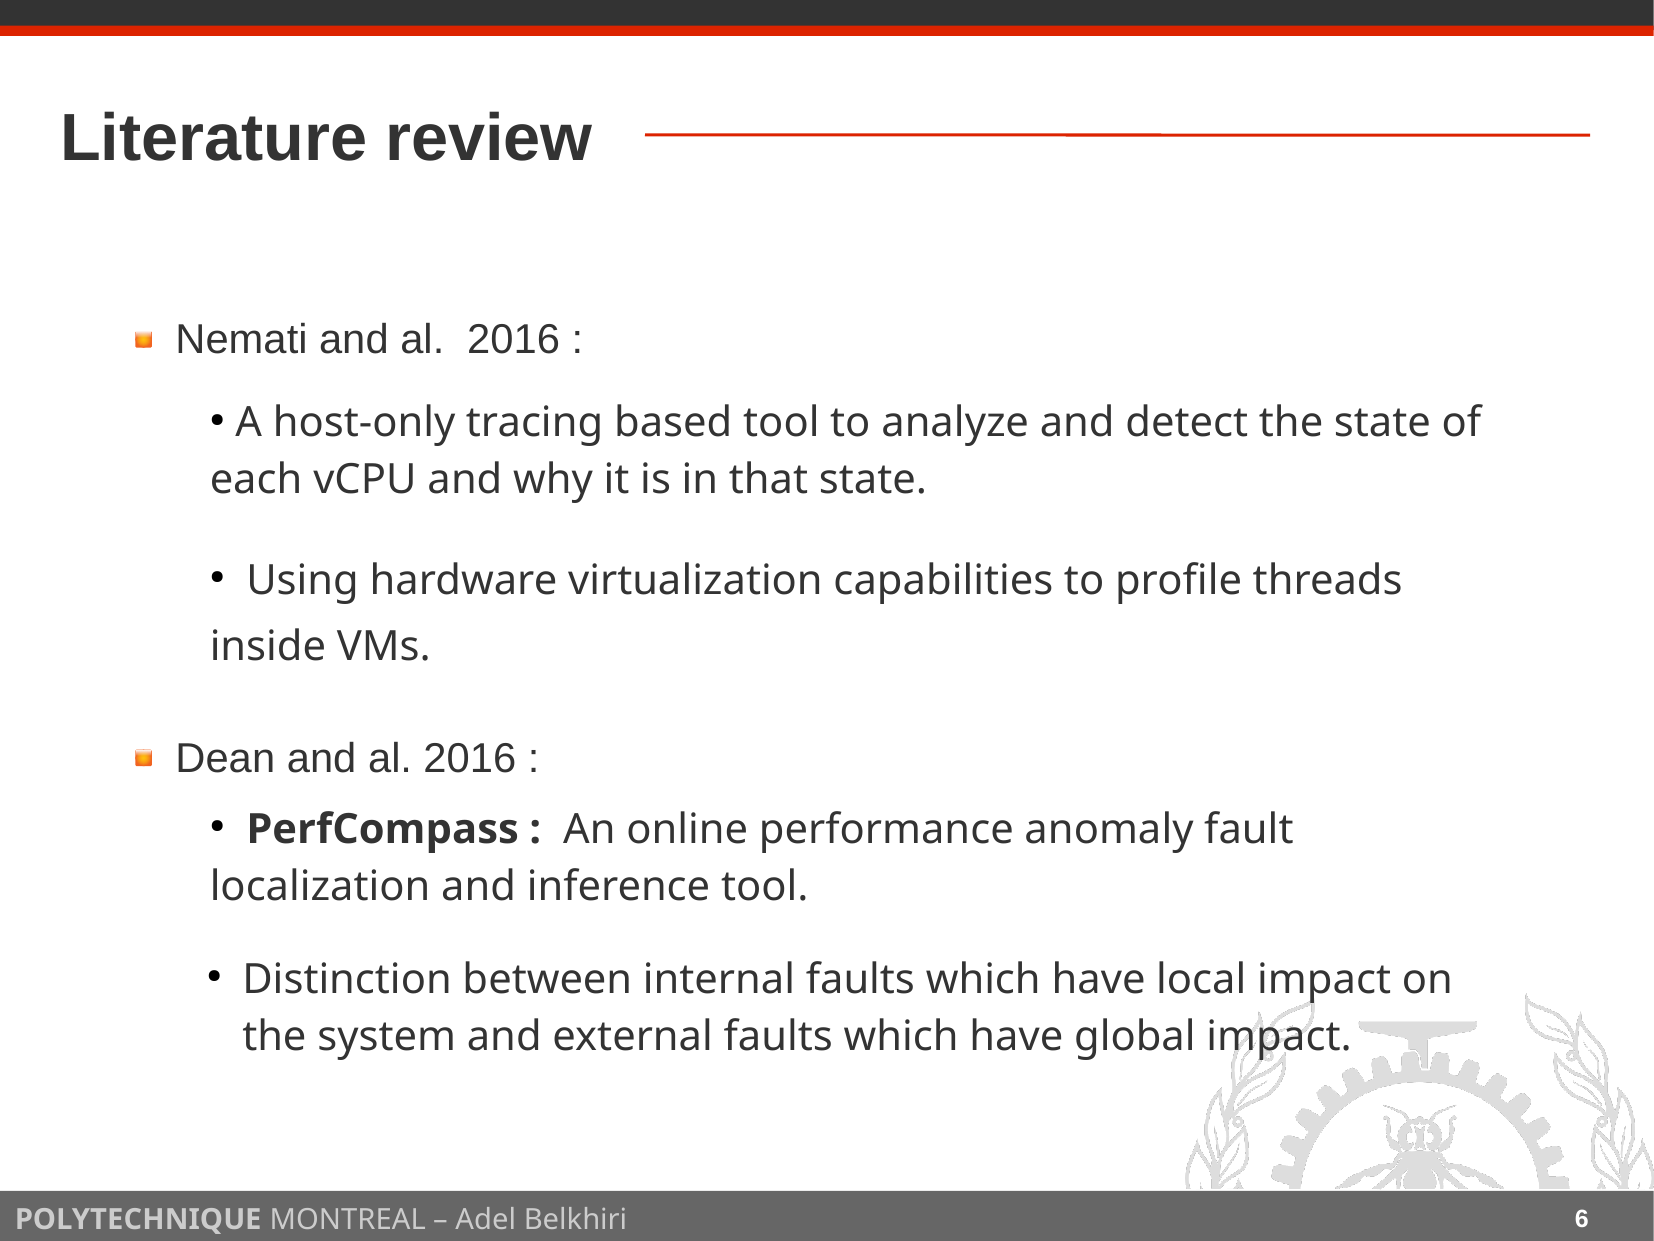

Literature review
 Nemati and al. 2016 :
 A host-only tracing based tool to analyze and detect the state of each vCPU and why it is in that state.
 Using hardware virtualization capabilities to profile threads inside VMs.
 Dean and al. 2016 :
 PerfCompass : An online performance anomaly fault localization and inference tool.
Distinction between internal faults which have local impact on the system and external faults which have global impact.
POLYTECHNIQUE MONTREAL – Adel Belkhiri
6